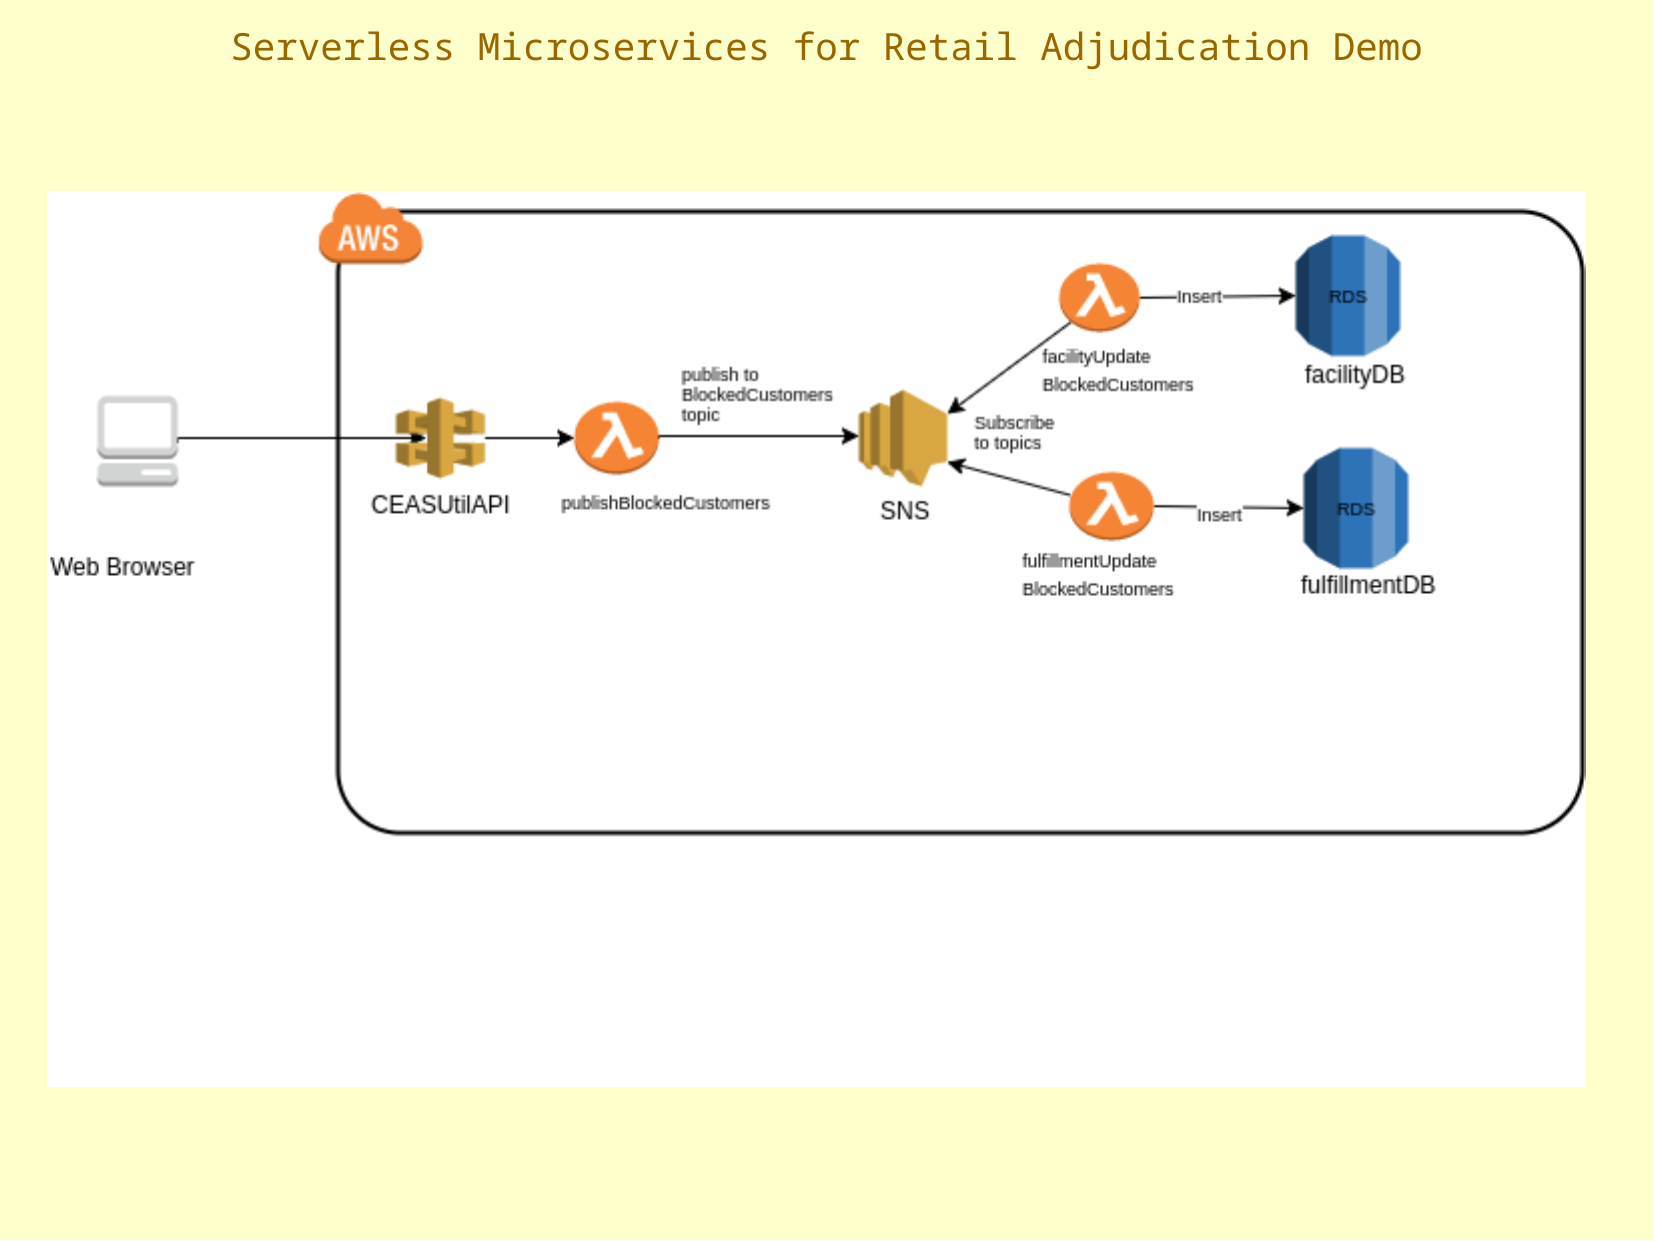

# Serverless Microservices for Retail Adjudication Demo